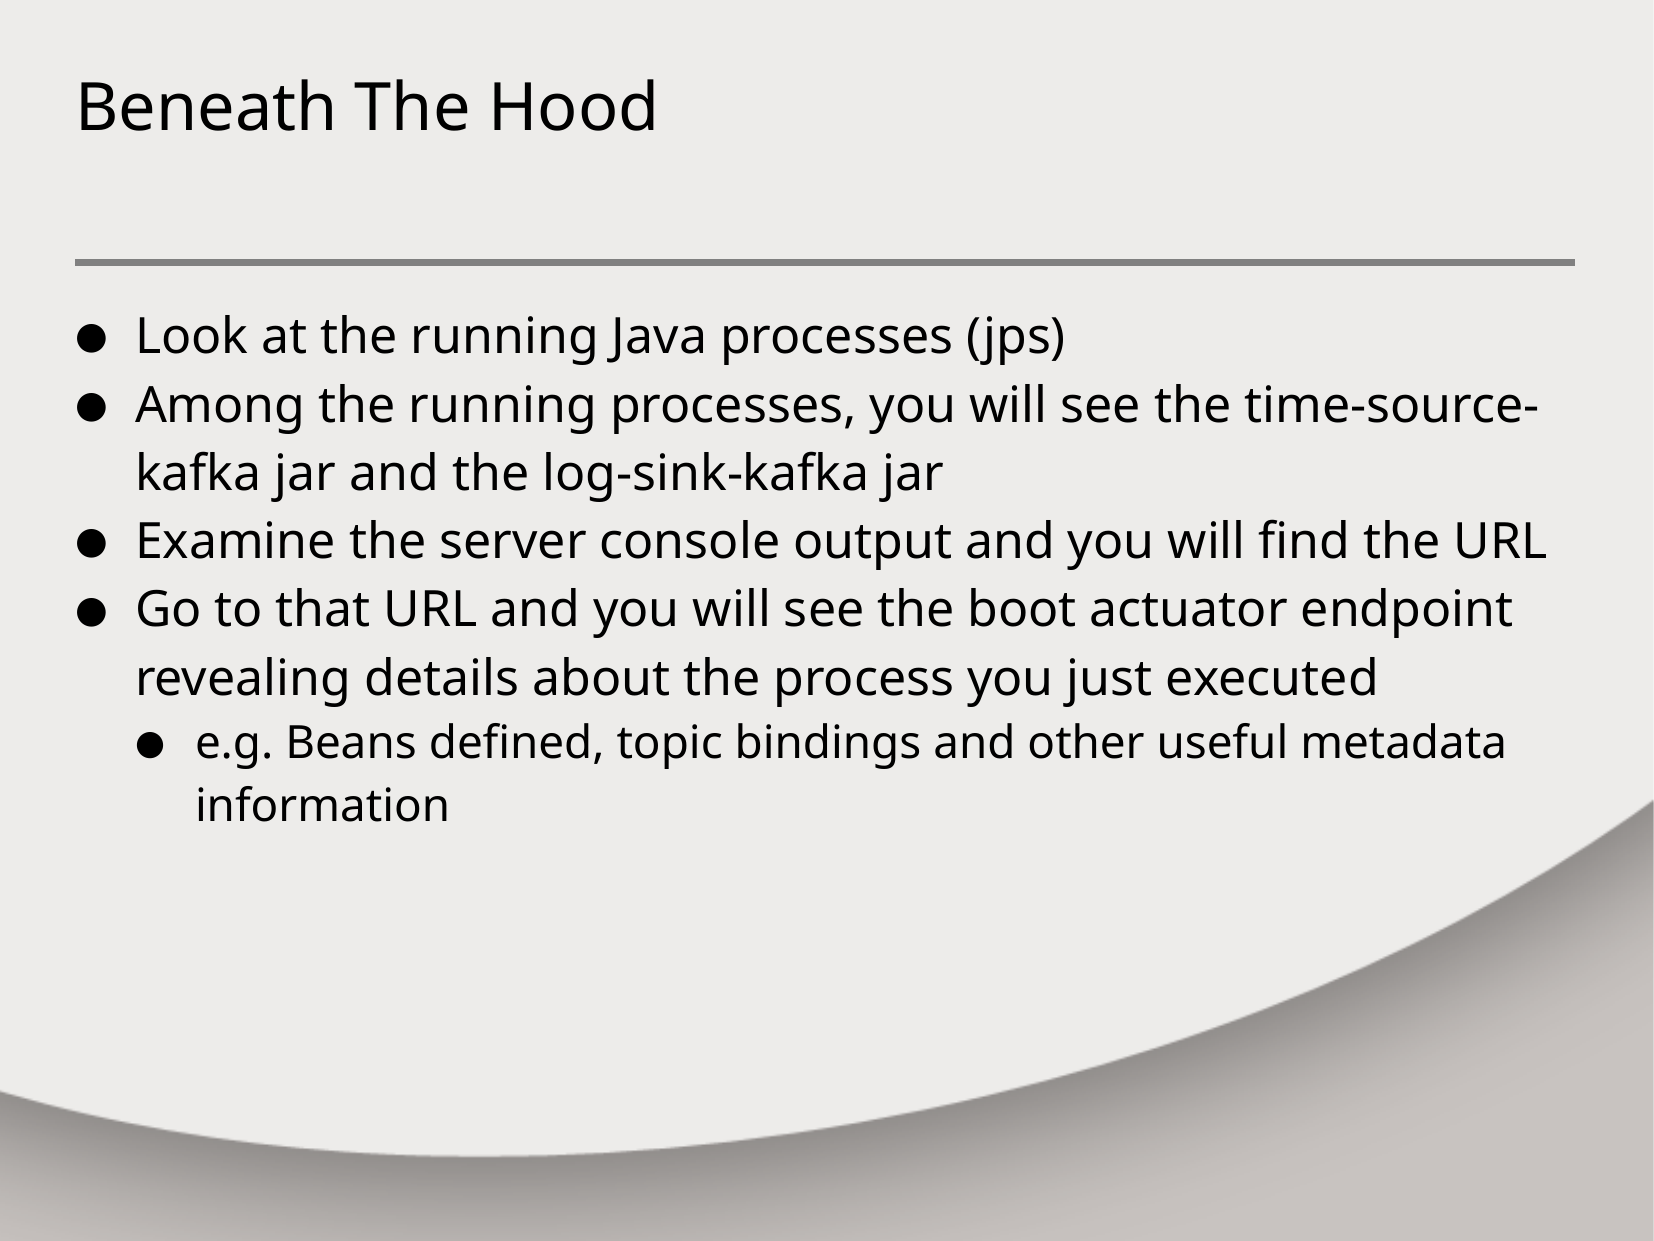

# Beneath The Hood
Look at the running Java processes (jps)
Among the running processes, you will see the time-source-kafka jar and the log-sink-kafka jar
Examine the server console output and you will find the URL
Go to that URL and you will see the boot actuator endpoint revealing details about the process you just executed
e.g. Beans defined, topic bindings and other useful metadata information